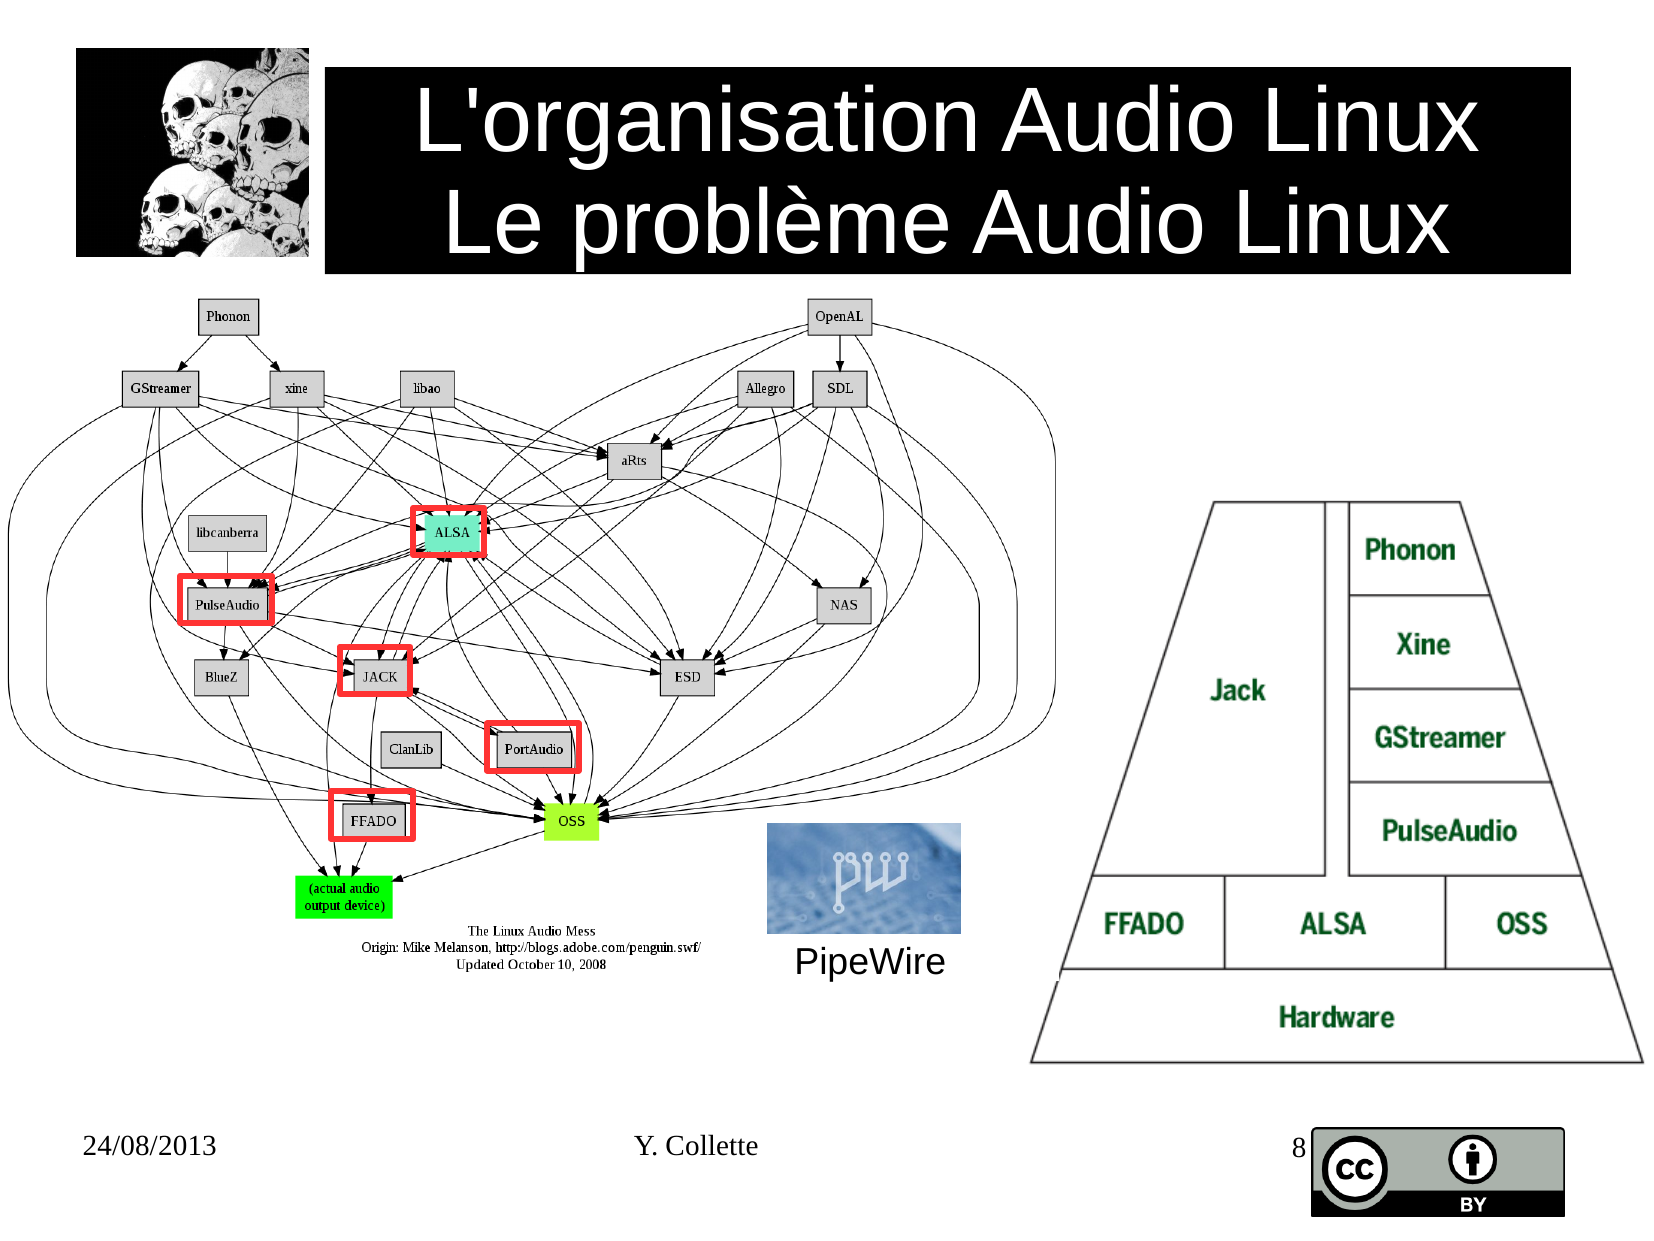

# L'organisation Audio Linux Le problème Audio Linux
PipeWire
Y. Collette
8